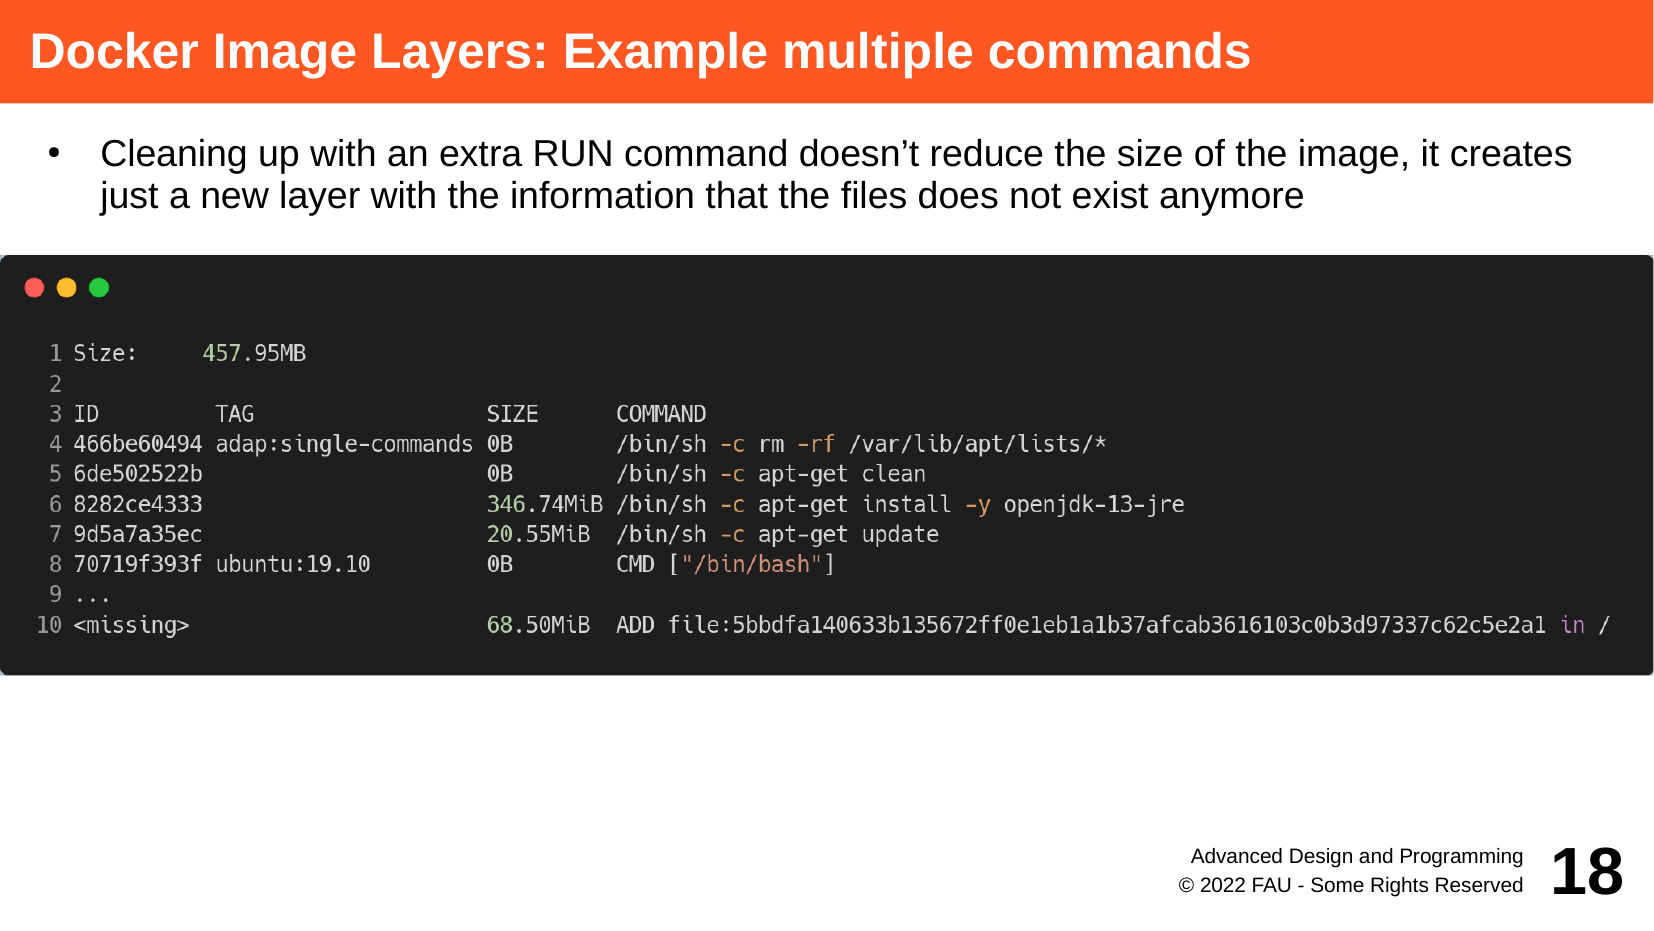

Docker Image Layers: Example multiple commands
# Cleaning up with an extra RUN command doesn’t reduce the size of the image, it creates just a new layer with the information that the files does not exist anymore
Advanced Design and Programming
18
© 2022 FAU - Some Rights Reserved